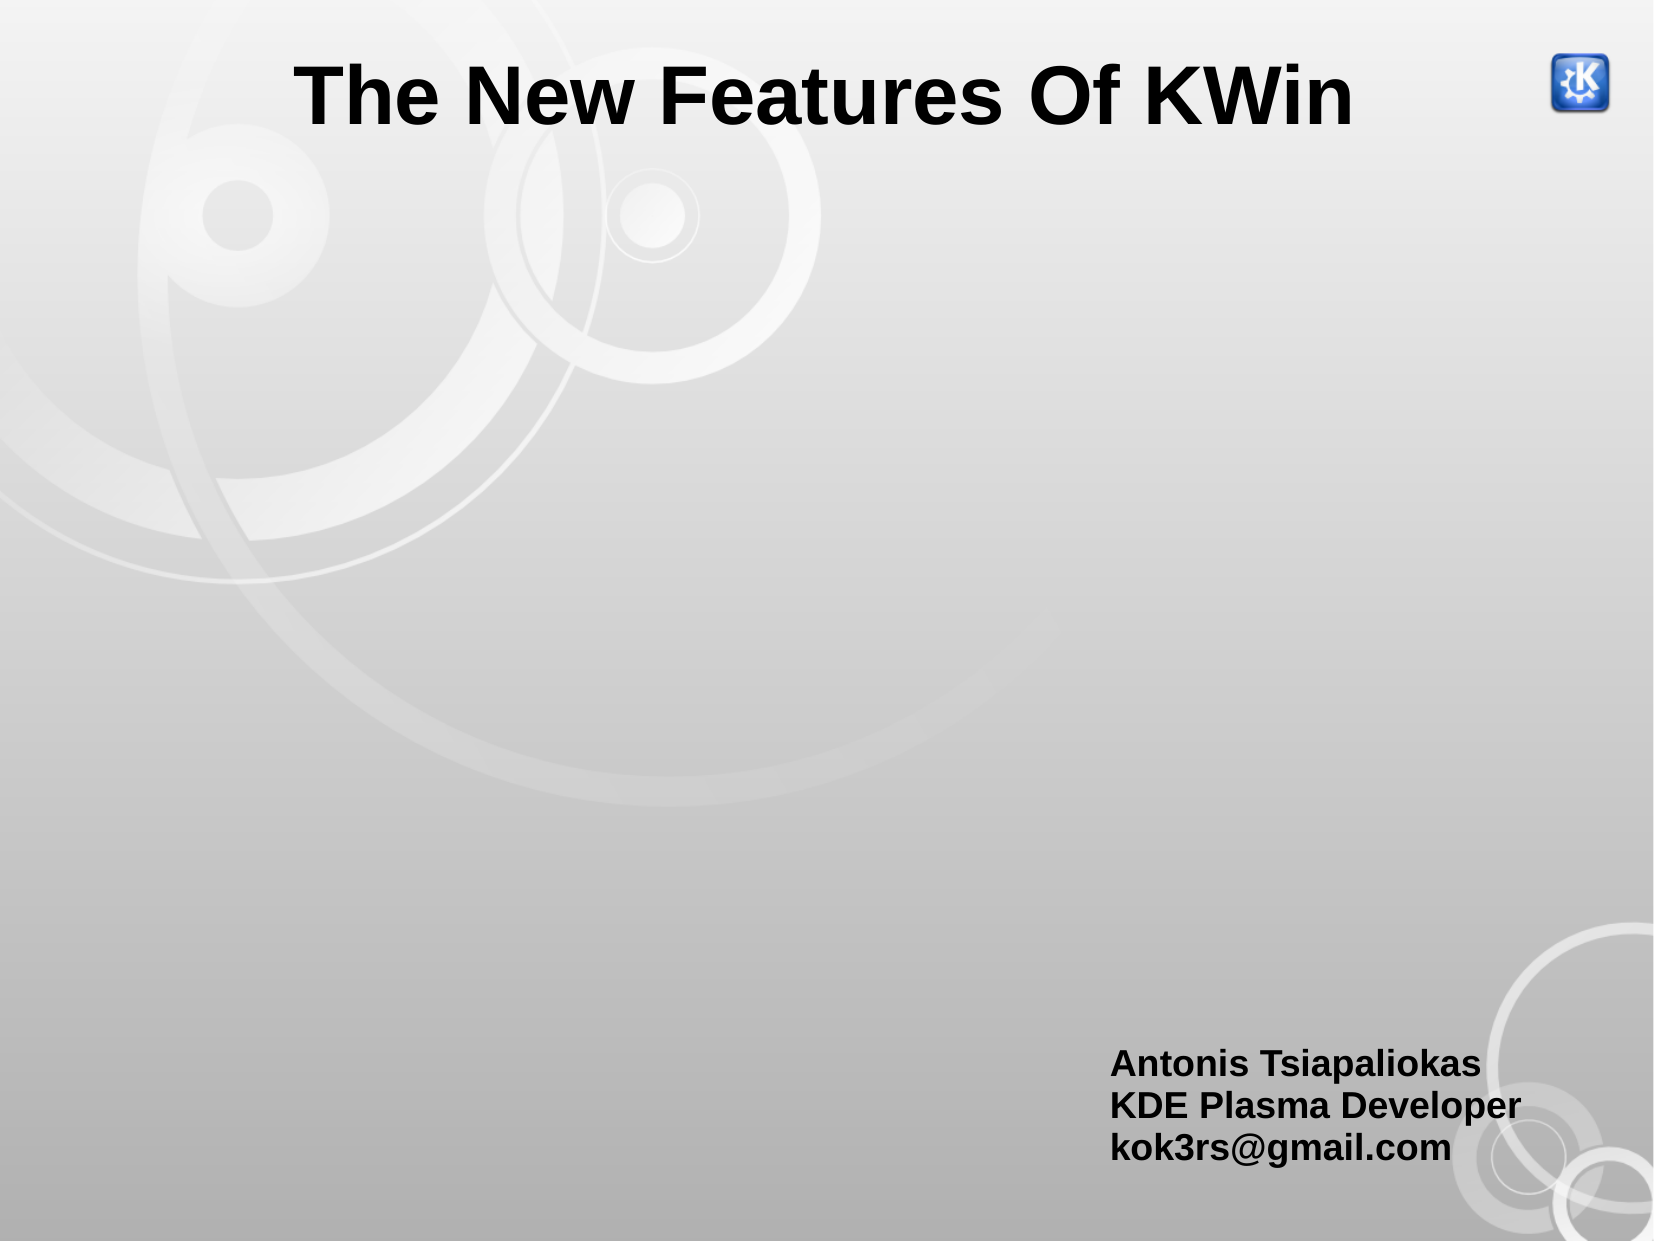

The New Features Of KWin
Antonis Tsiapaliokas
KDE Plasma Developer
kok3rs@gmail.com